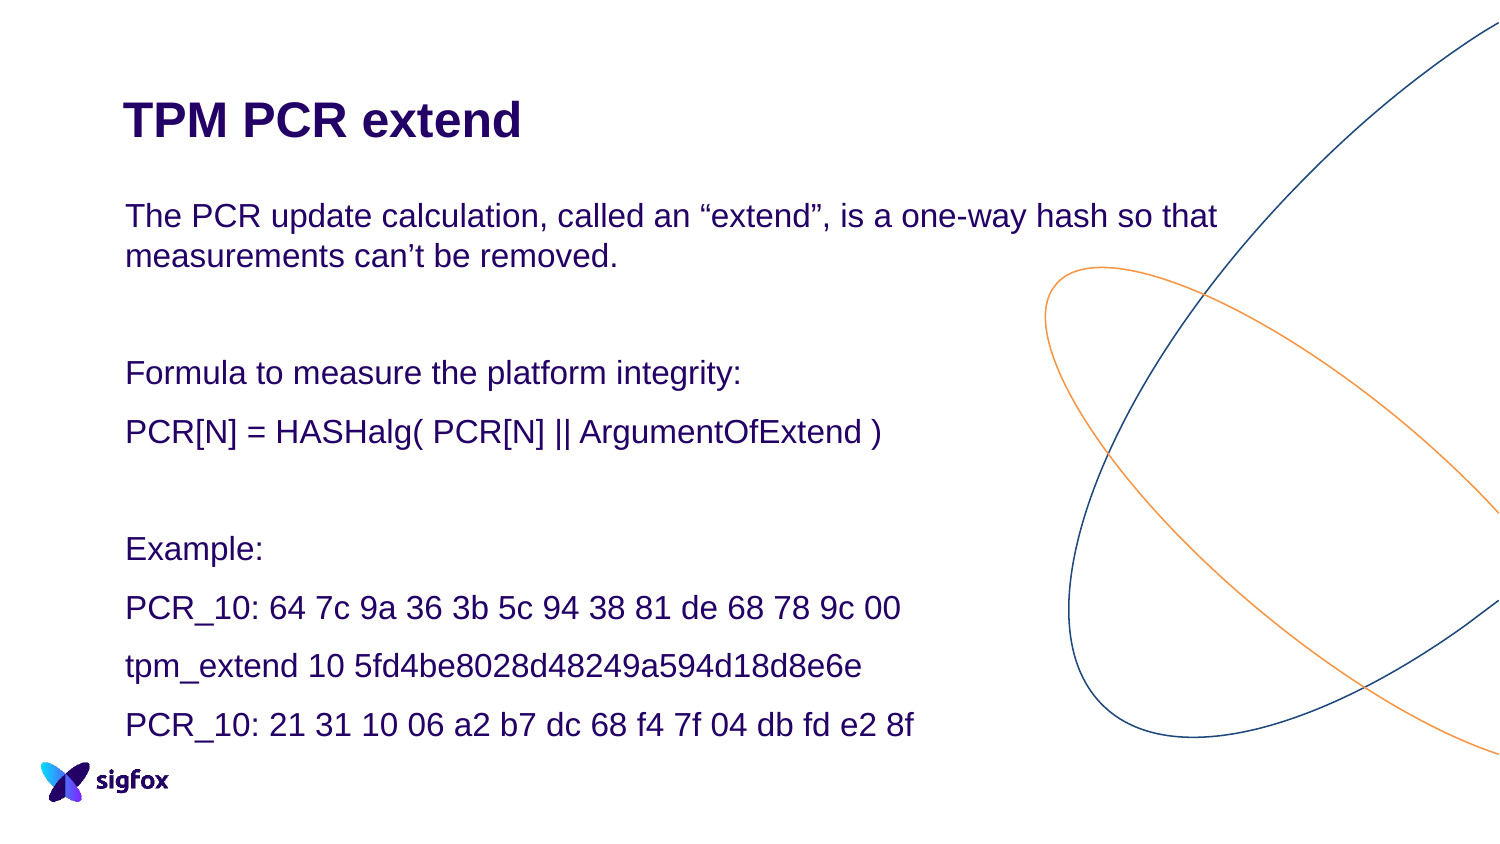

TPM PCR extend
The PCR update calculation, called an “extend”, is a one-way hash so that measurements can’t be removed.
Formula to measure the platform integrity:
PCR[N] = HASHalg( PCR[N] || ArgumentOfExtend )
Example:
PCR_10: 64 7c 9a 36 3b 5c 94 38 81 de 68 78 9c 00
tpm_extend 10 5fd4be8028d48249a594d18d8e6e
PCR_10: 21 31 10 06 a2 b7 dc 68 f4 7f 04 db fd e2 8f